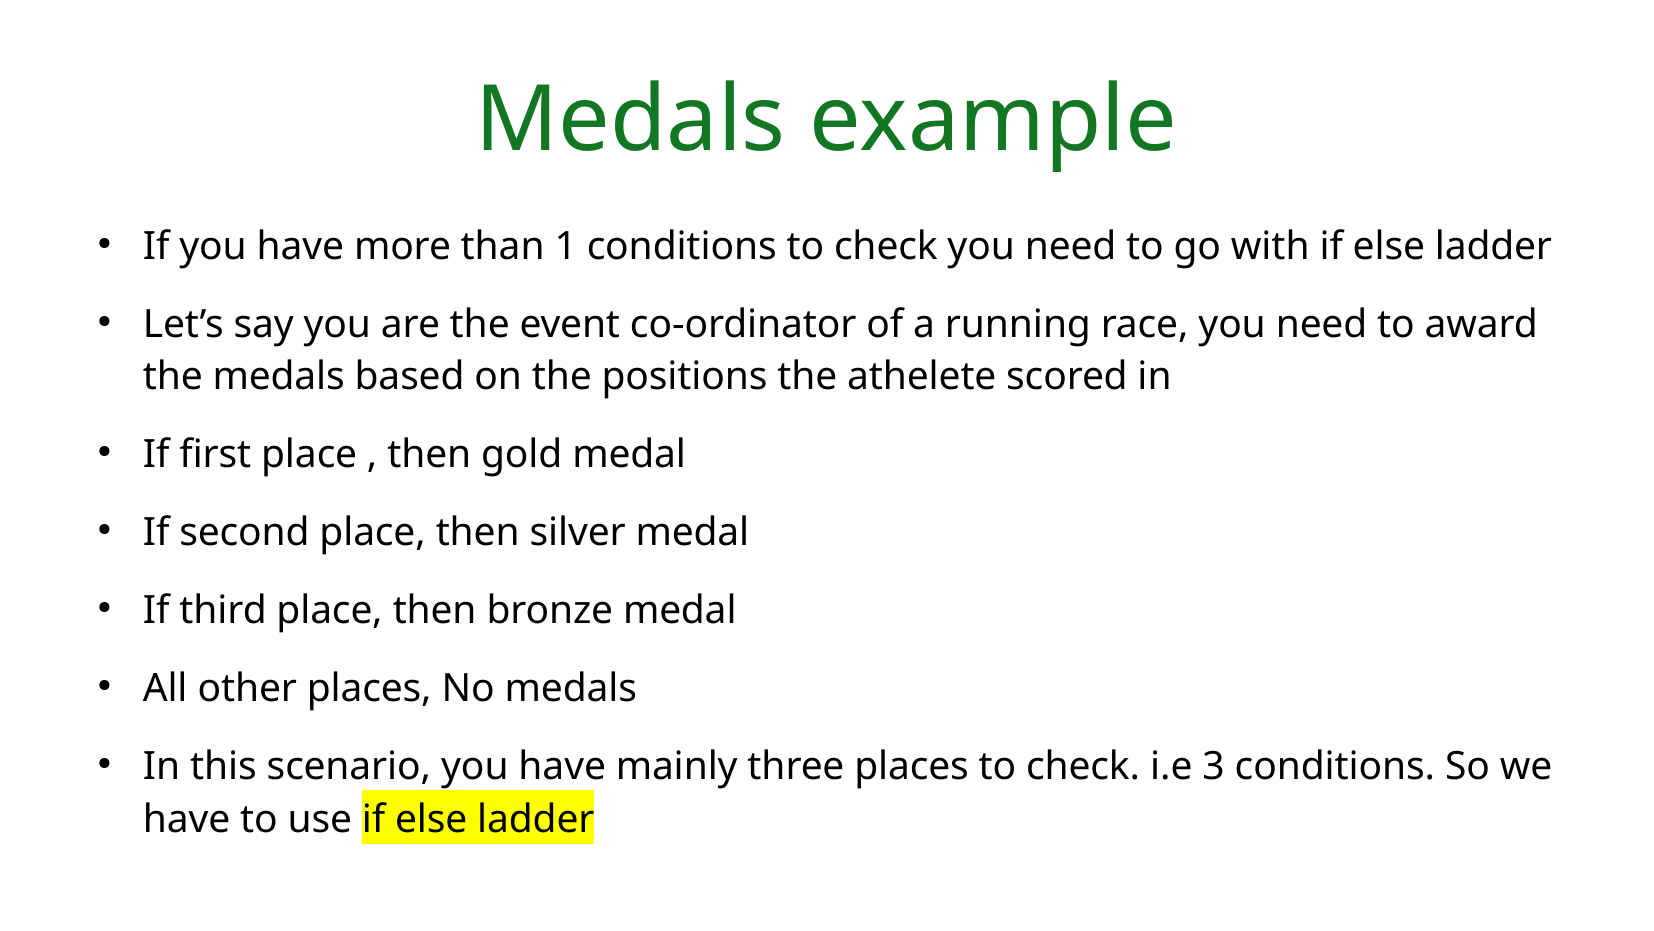

# Medals example
If you have more than 1 conditions to check you need to go with if else ladder
Let’s say you are the event co-ordinator of a running race, you need to award the medals based on the positions the athelete scored in
If first place , then gold medal
If second place, then silver medal
If third place, then bronze medal
All other places, No medals
In this scenario, you have mainly three places to check. i.e 3 conditions. So we have to use if else ladder